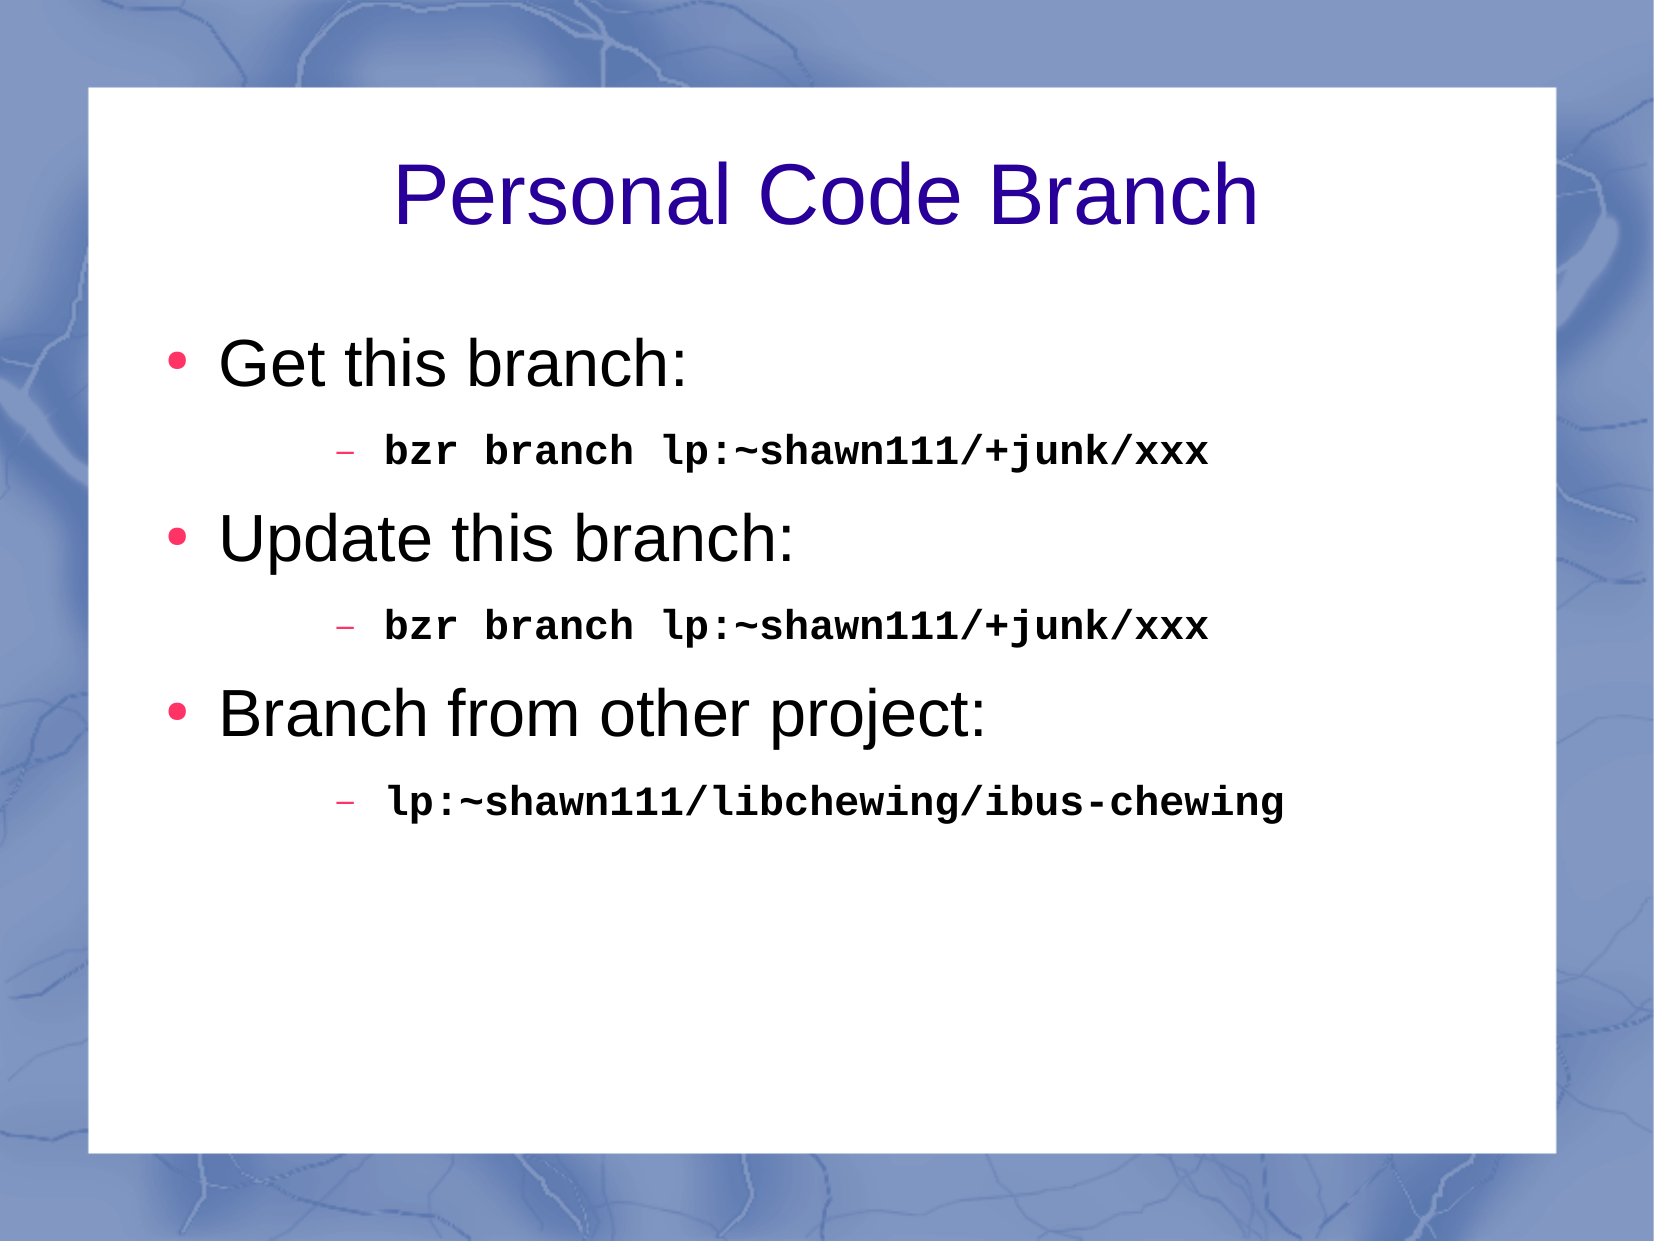

# Personal Code Branch
Get this branch:
bzr branch lp:~shawn111/+junk/xxx
Update this branch:
bzr branch lp:~shawn111/+junk/xxx
Branch from other project:
lp:~shawn111/libchewing/ibus-chewing